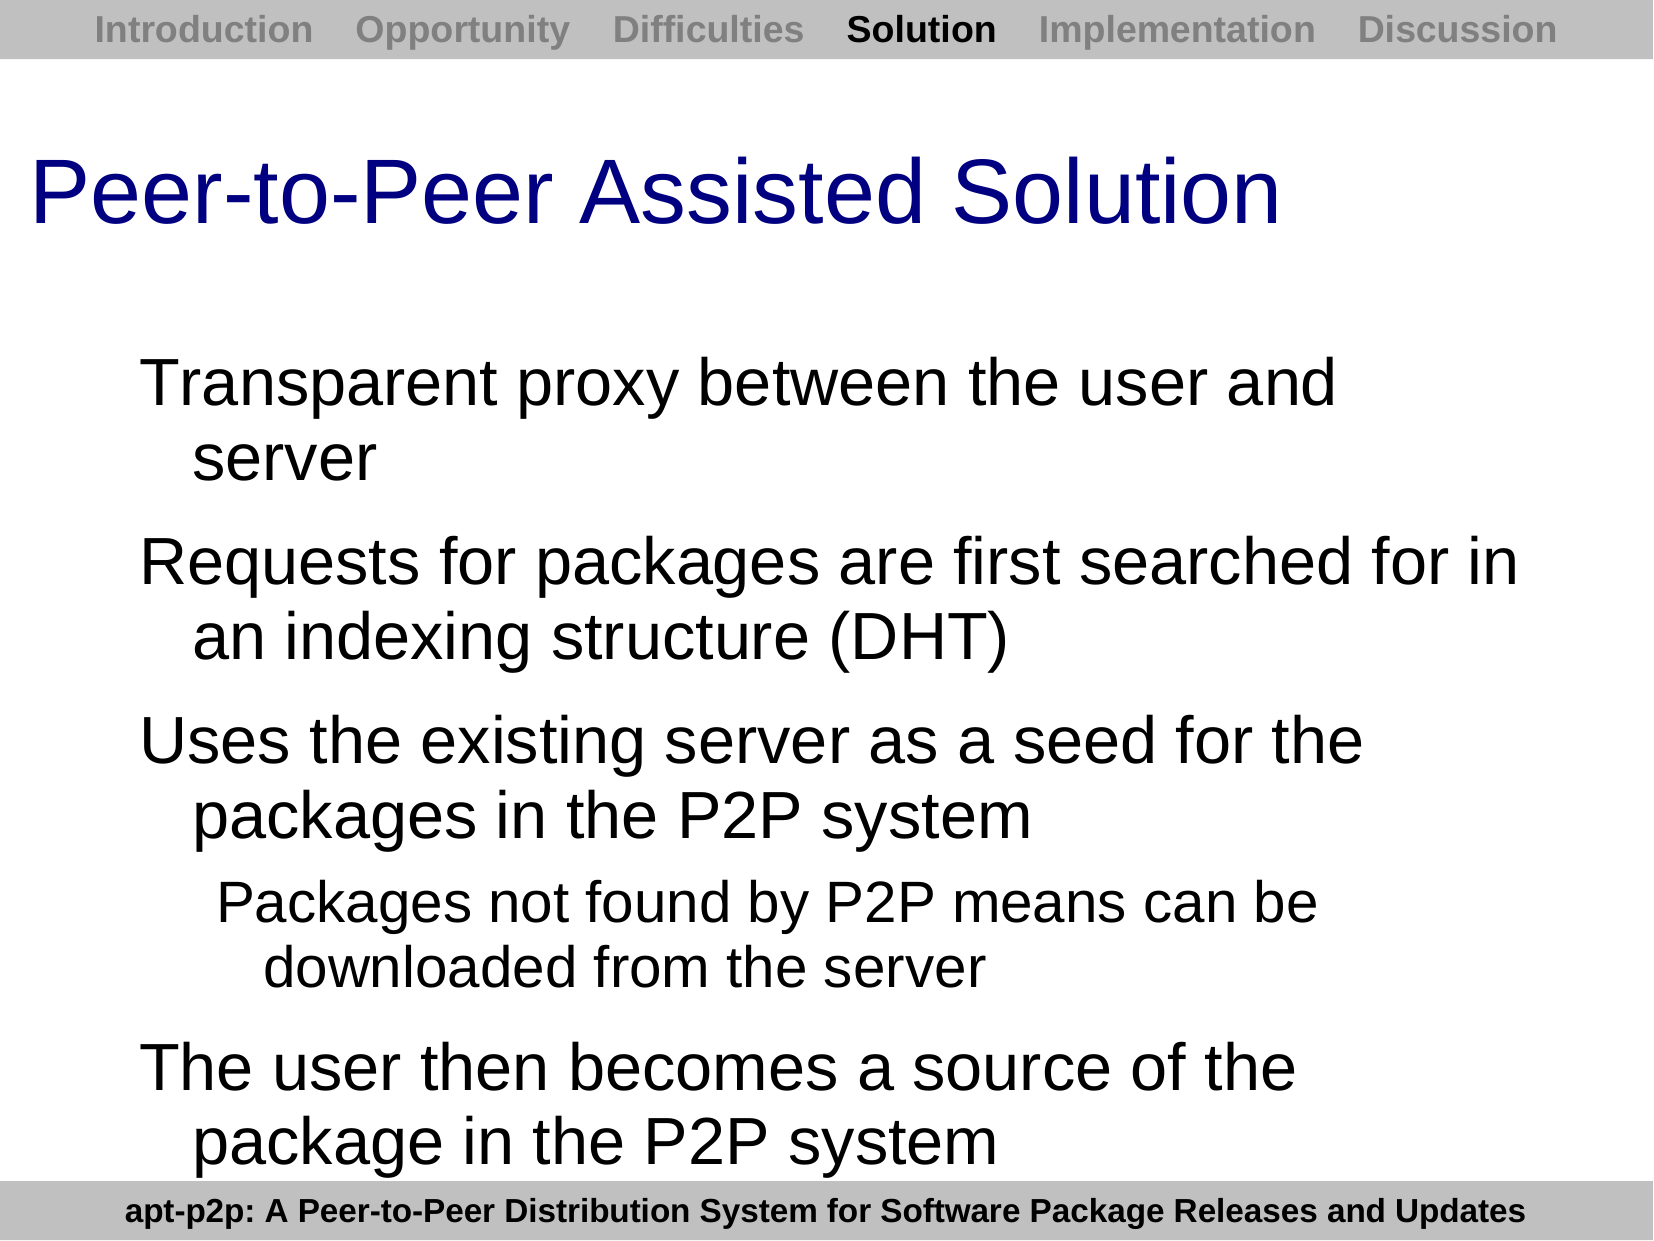

# Peer-to-Peer Assisted Solution
Transparent proxy between the user and server
Requests for packages are first searched for in an indexing structure (DHT)
Uses the existing server as a seed for the packages in the P2P system
Packages not found by P2P means can be downloaded from the server
The user then becomes a source of the package in the P2P system